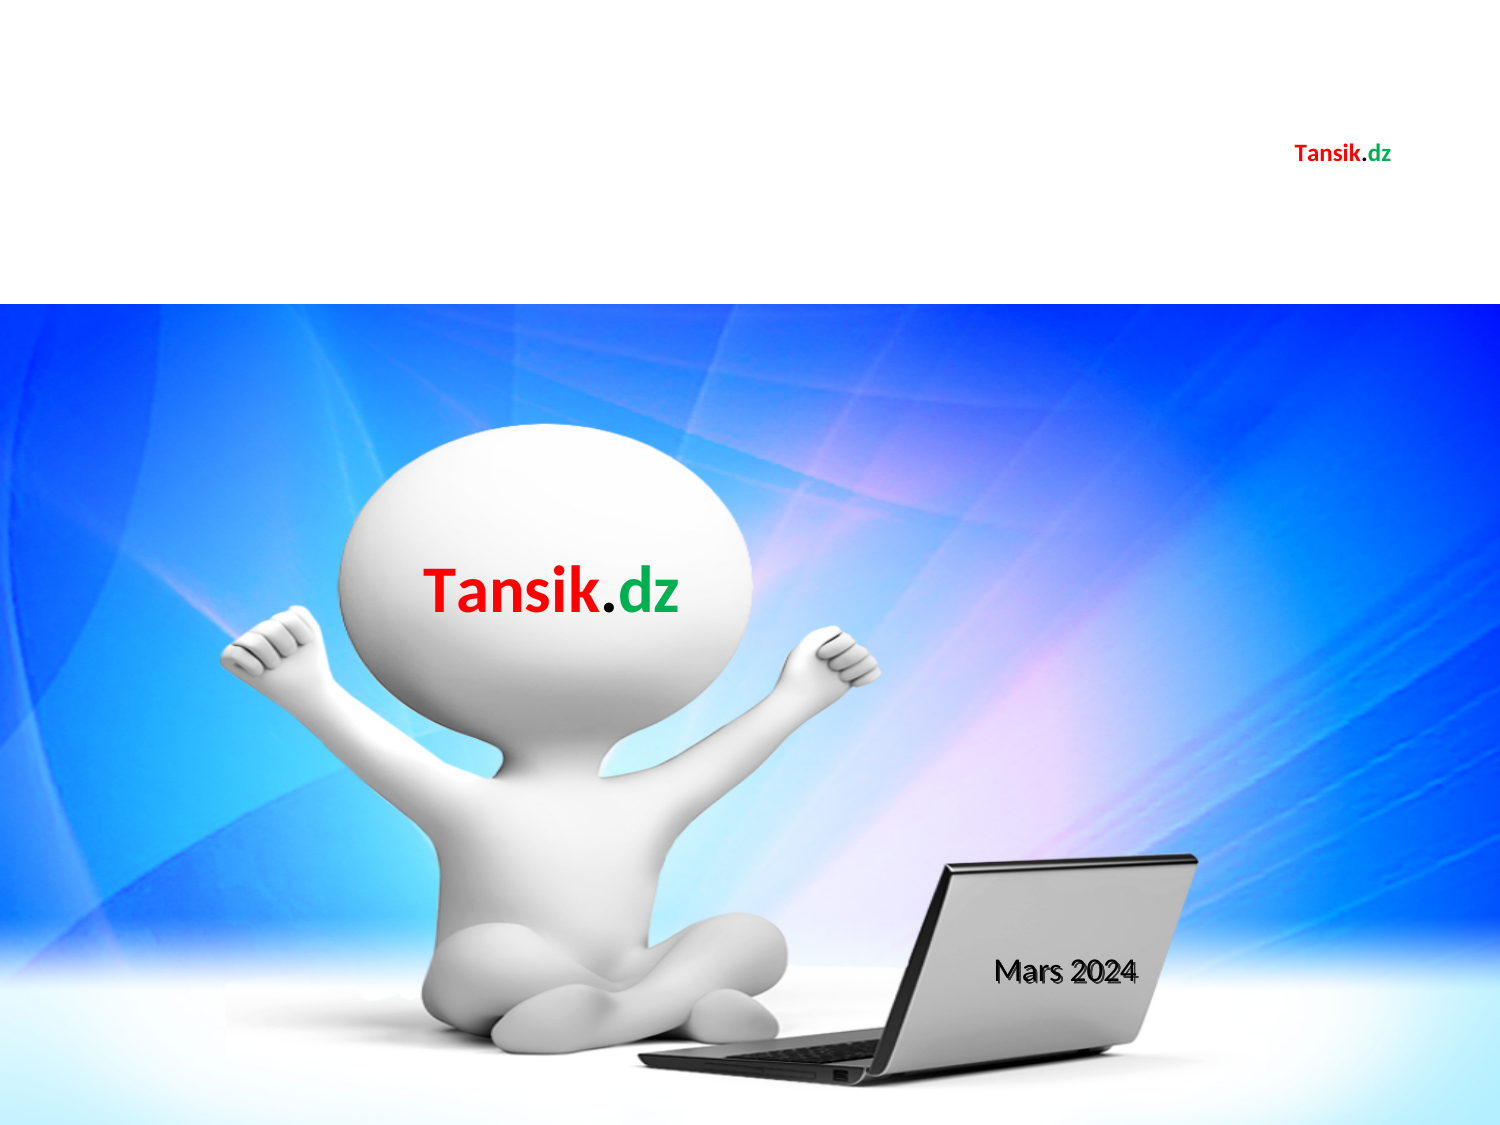

Merci pour votre attention
Tansik.dz
Tansik.dz
Mars 2024